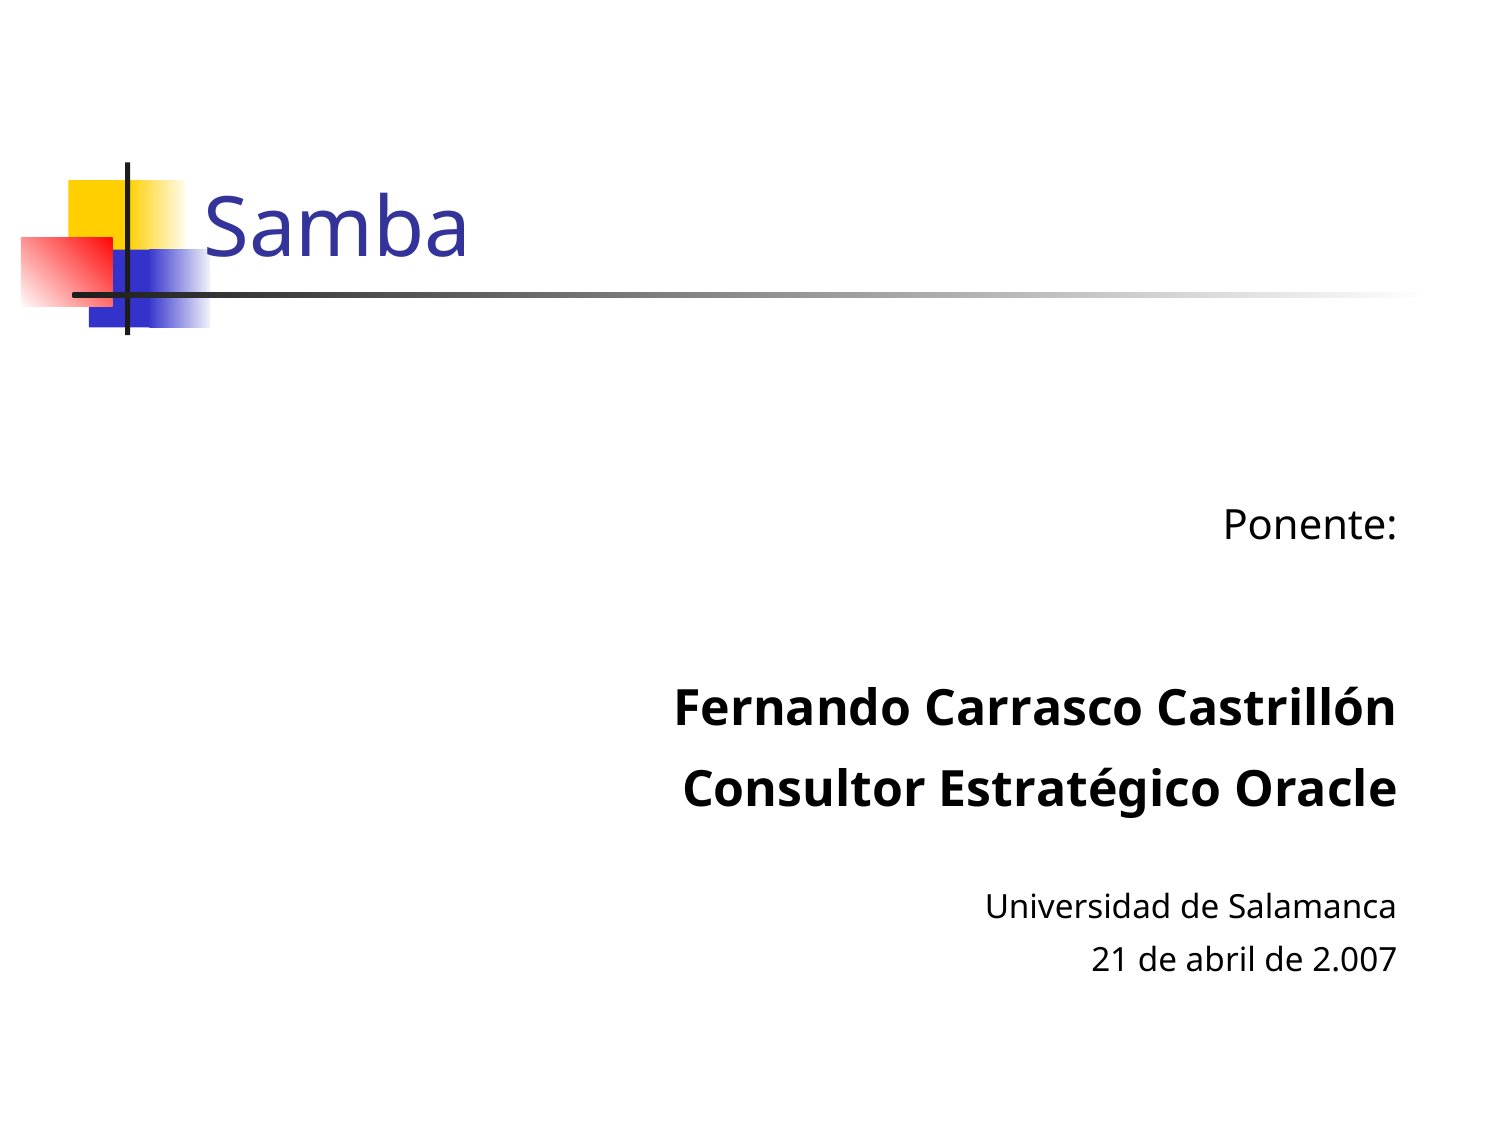

# Samba
Ponente:
Fernando Carrasco Castrillón
Consultor Estratégico Oracle
Universidad de Salamanca
21 de abril de 2.007